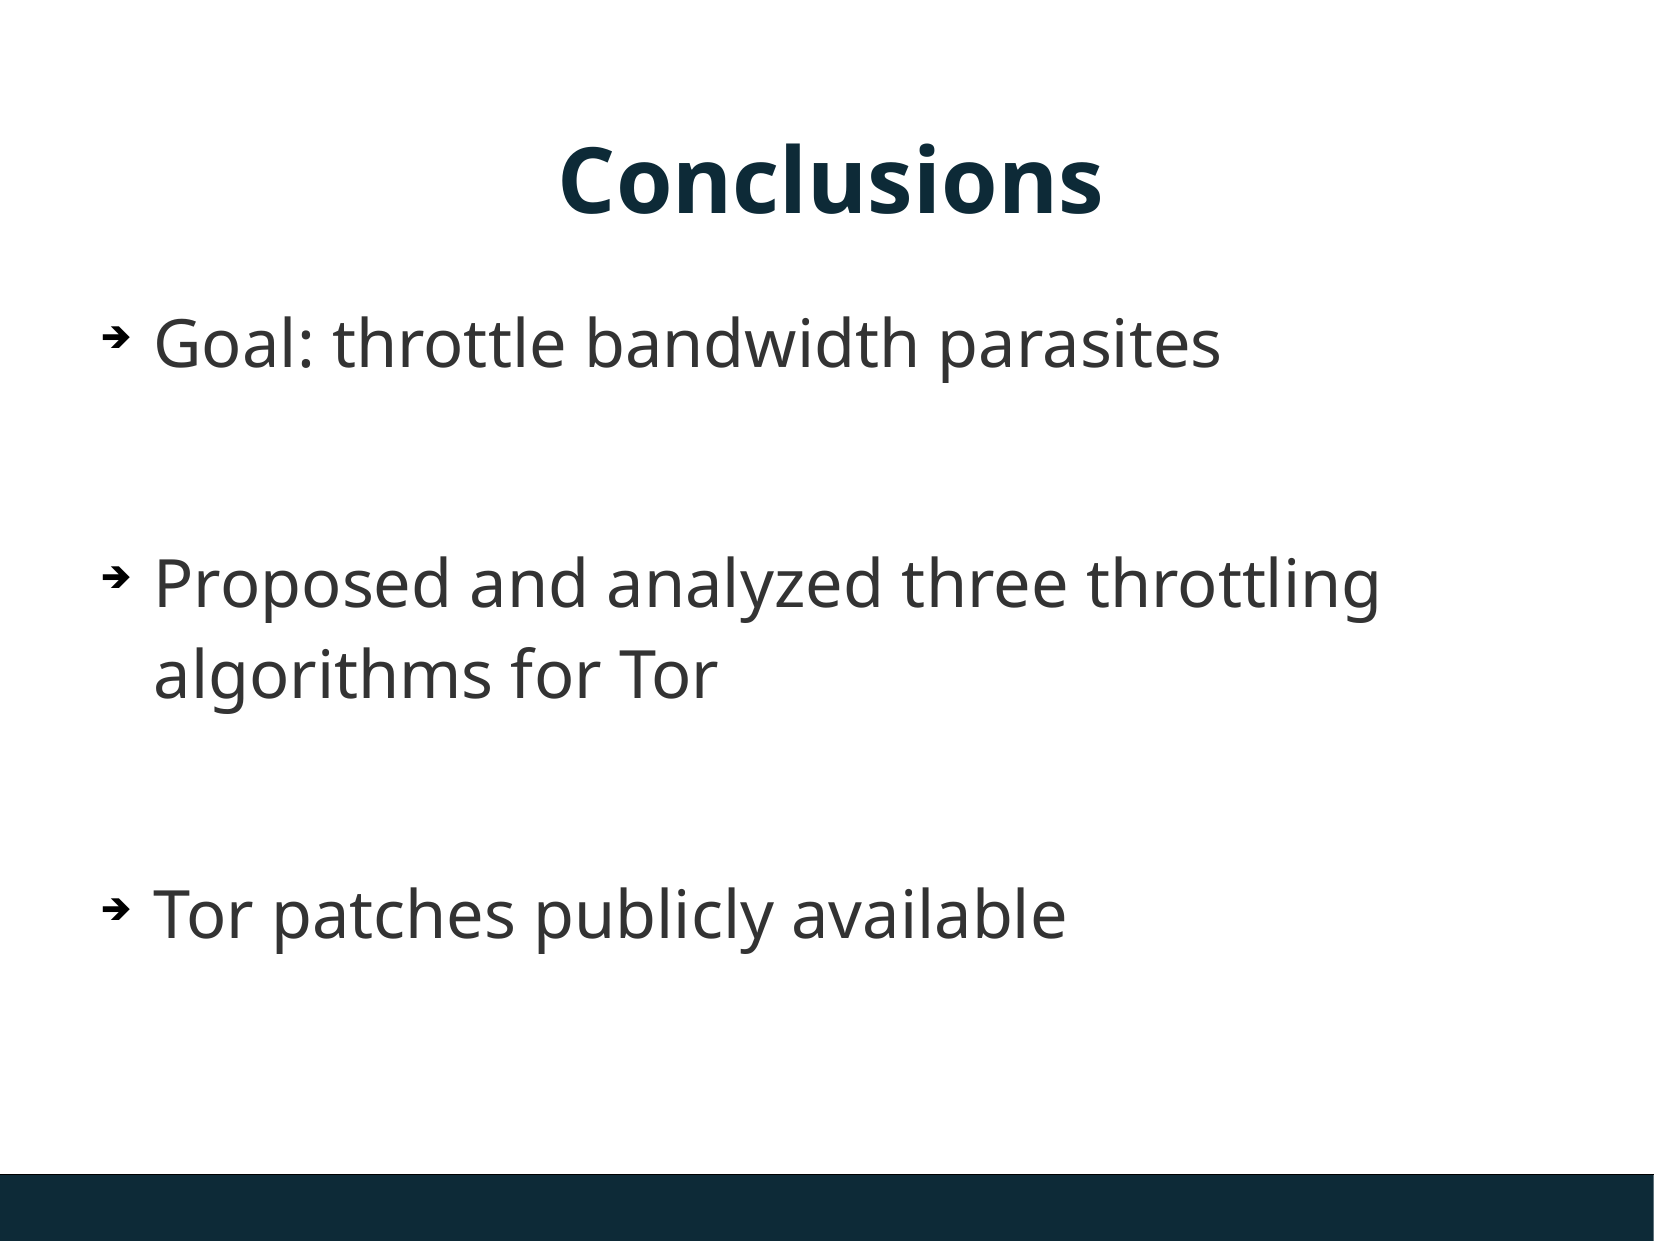

# Conclusions
Goal: throttle bandwidth parasites
Proposed and analyzed three throttling algorithms for Tor
Tor patches publicly available